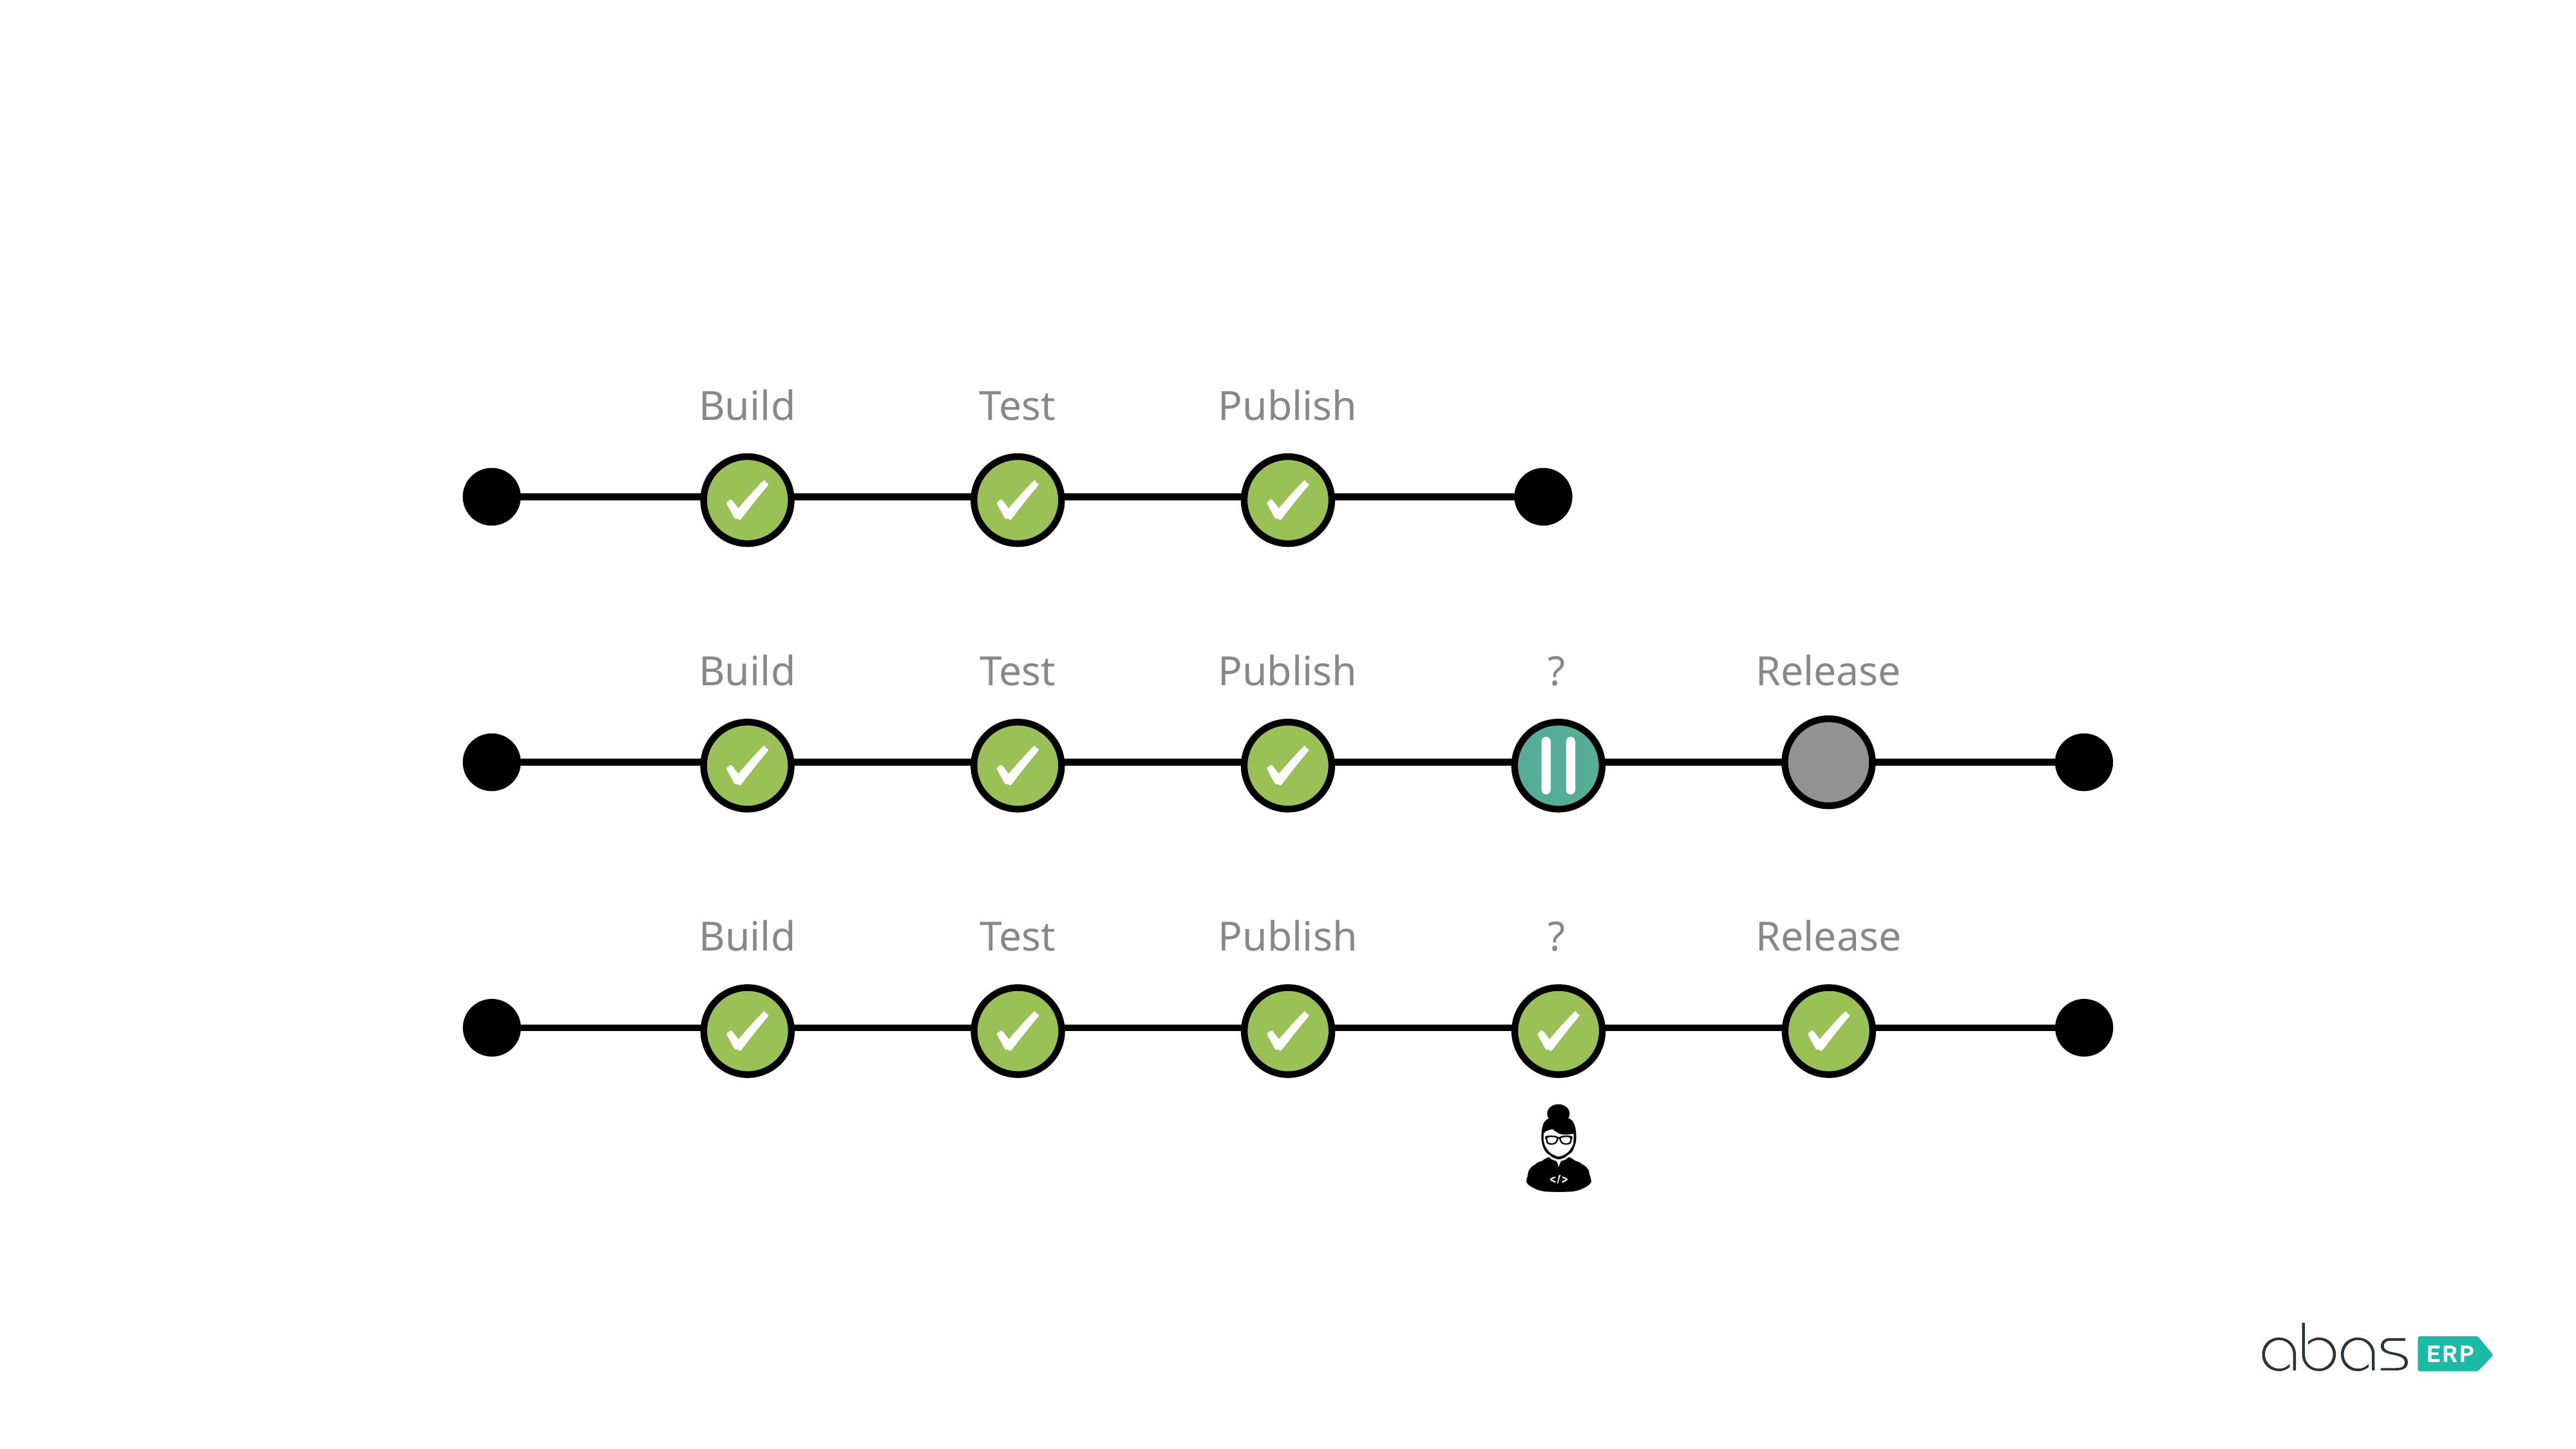

Build
Test
Publish
Build
Test
Publish
?
Release
Build
Test
Publish
?
Release